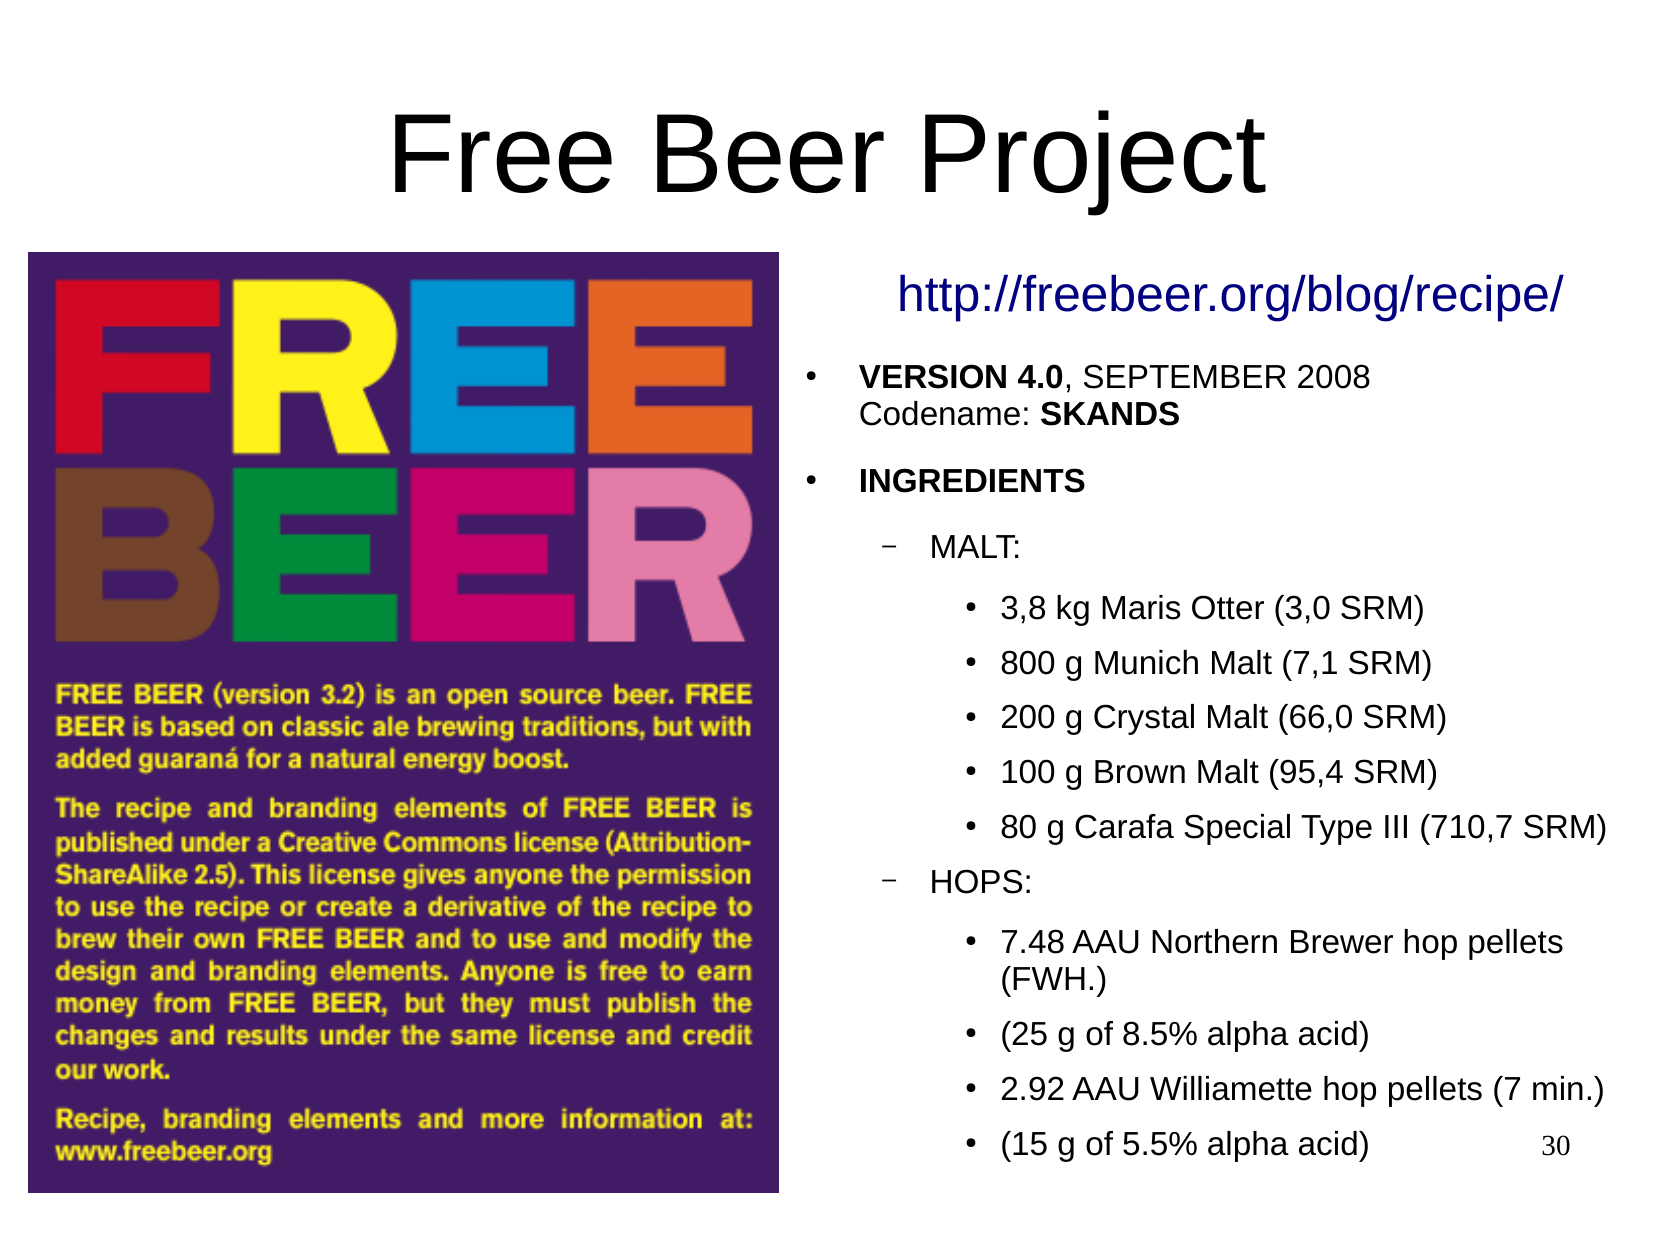

# Free Beer Project
http://freebeer.org/blog/recipe/
VERSION 4.0, SEPTEMBER 2008
Codename: SKANDS
INGREDIENTS
MALT:
3,8 kg Maris Otter (3,0 SRM)
800 g Munich Malt (7,1 SRM)
200 g Crystal Malt (66,0 SRM)
100 g Brown Malt (95,4 SRM)
80 g Carafa Special Type III (710,7 SRM)
HOPS:
7.48 AAU Northern Brewer hop pellets (FWH.)
(25 g of 8.5% alpha acid)
2.92 AAU Williamette hop pellets (7 min.)
(15 g of 5.5% alpha acid)
30